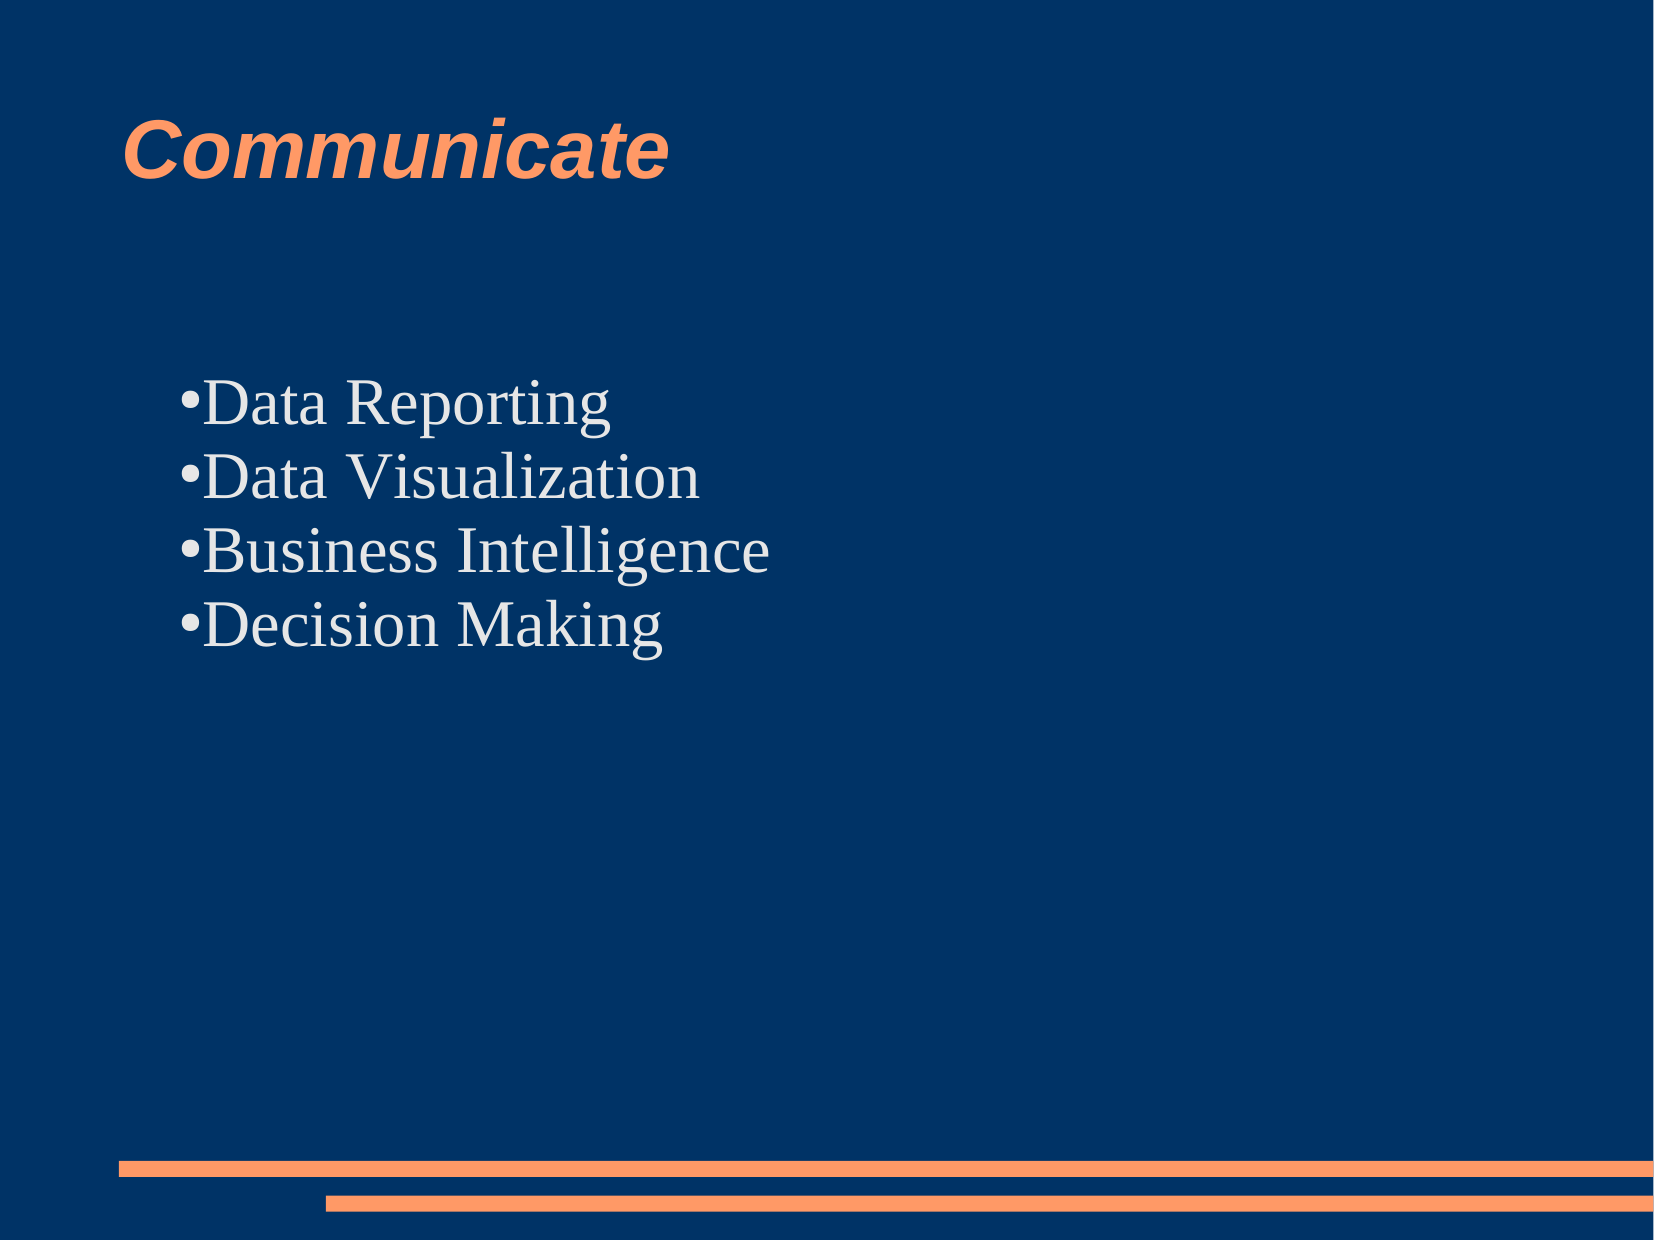

# Communicate
Data Reporting
Data Visualization
Business Intelligence
Decision Making